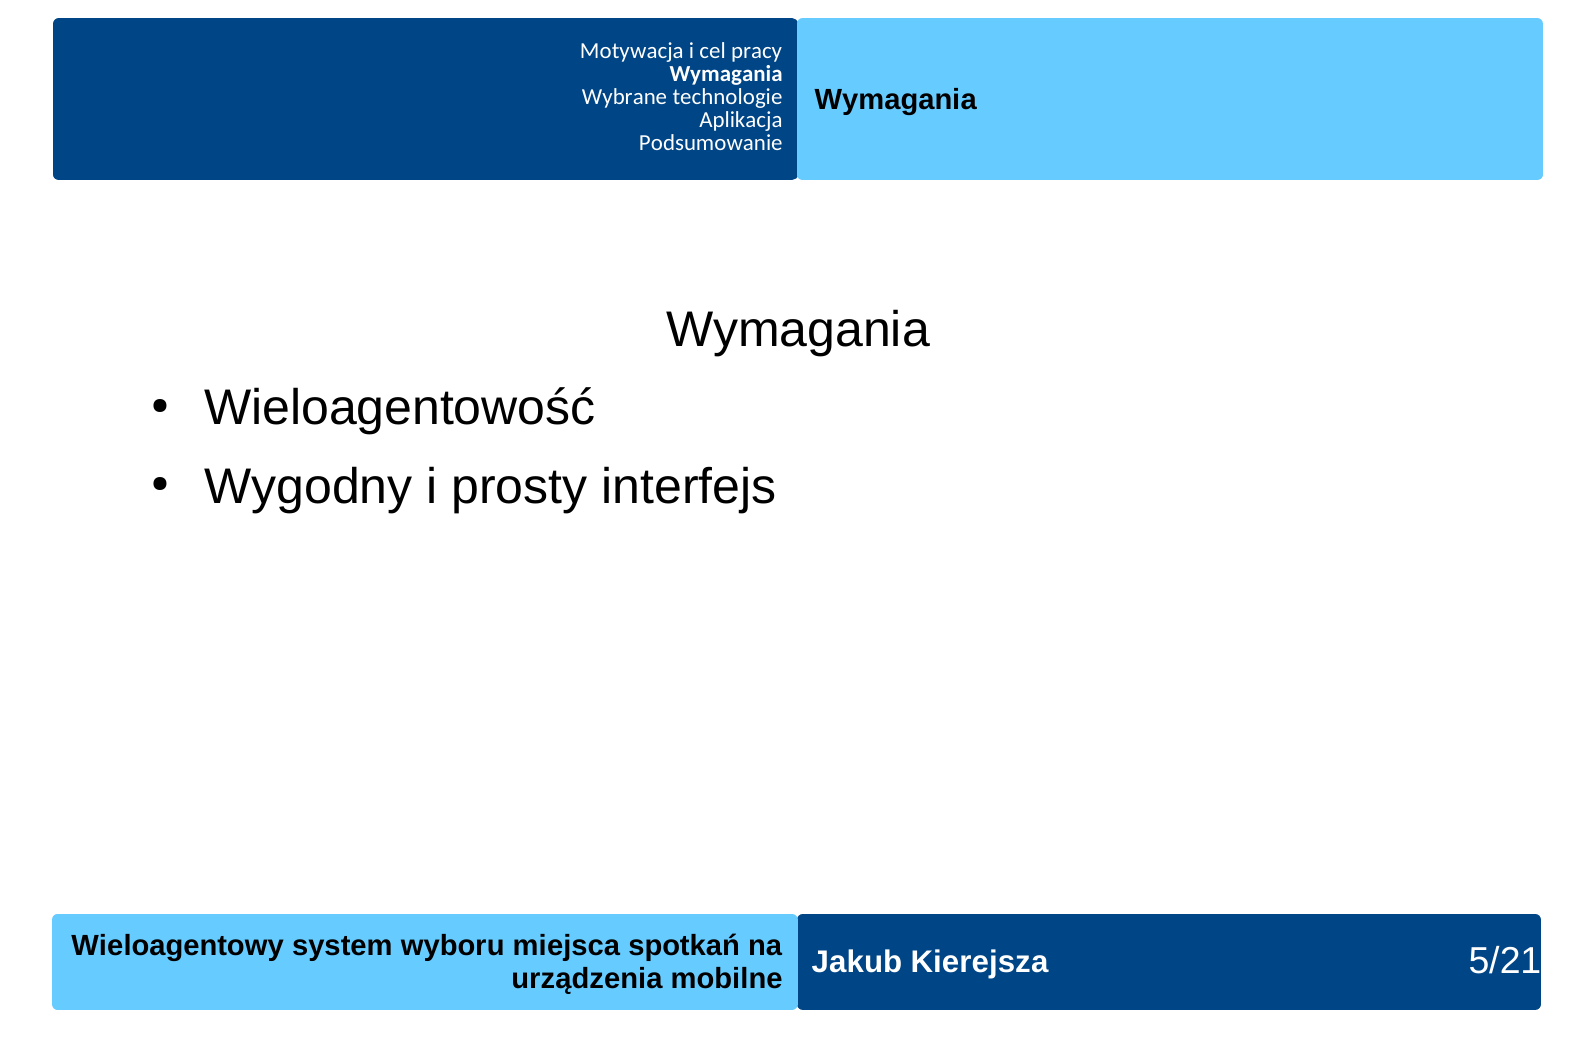

Motywacja i cel pracy
Wymagania
Wybrane technologie
Aplikacja
Podsumowanie
Wymagania
# Wymagania
Wieloagentowość
Wygodny i prosty interfejs
Wieloagentowy system wyboru miejsca spotkań na urządzenia mobilne
Jakub Kierejsza